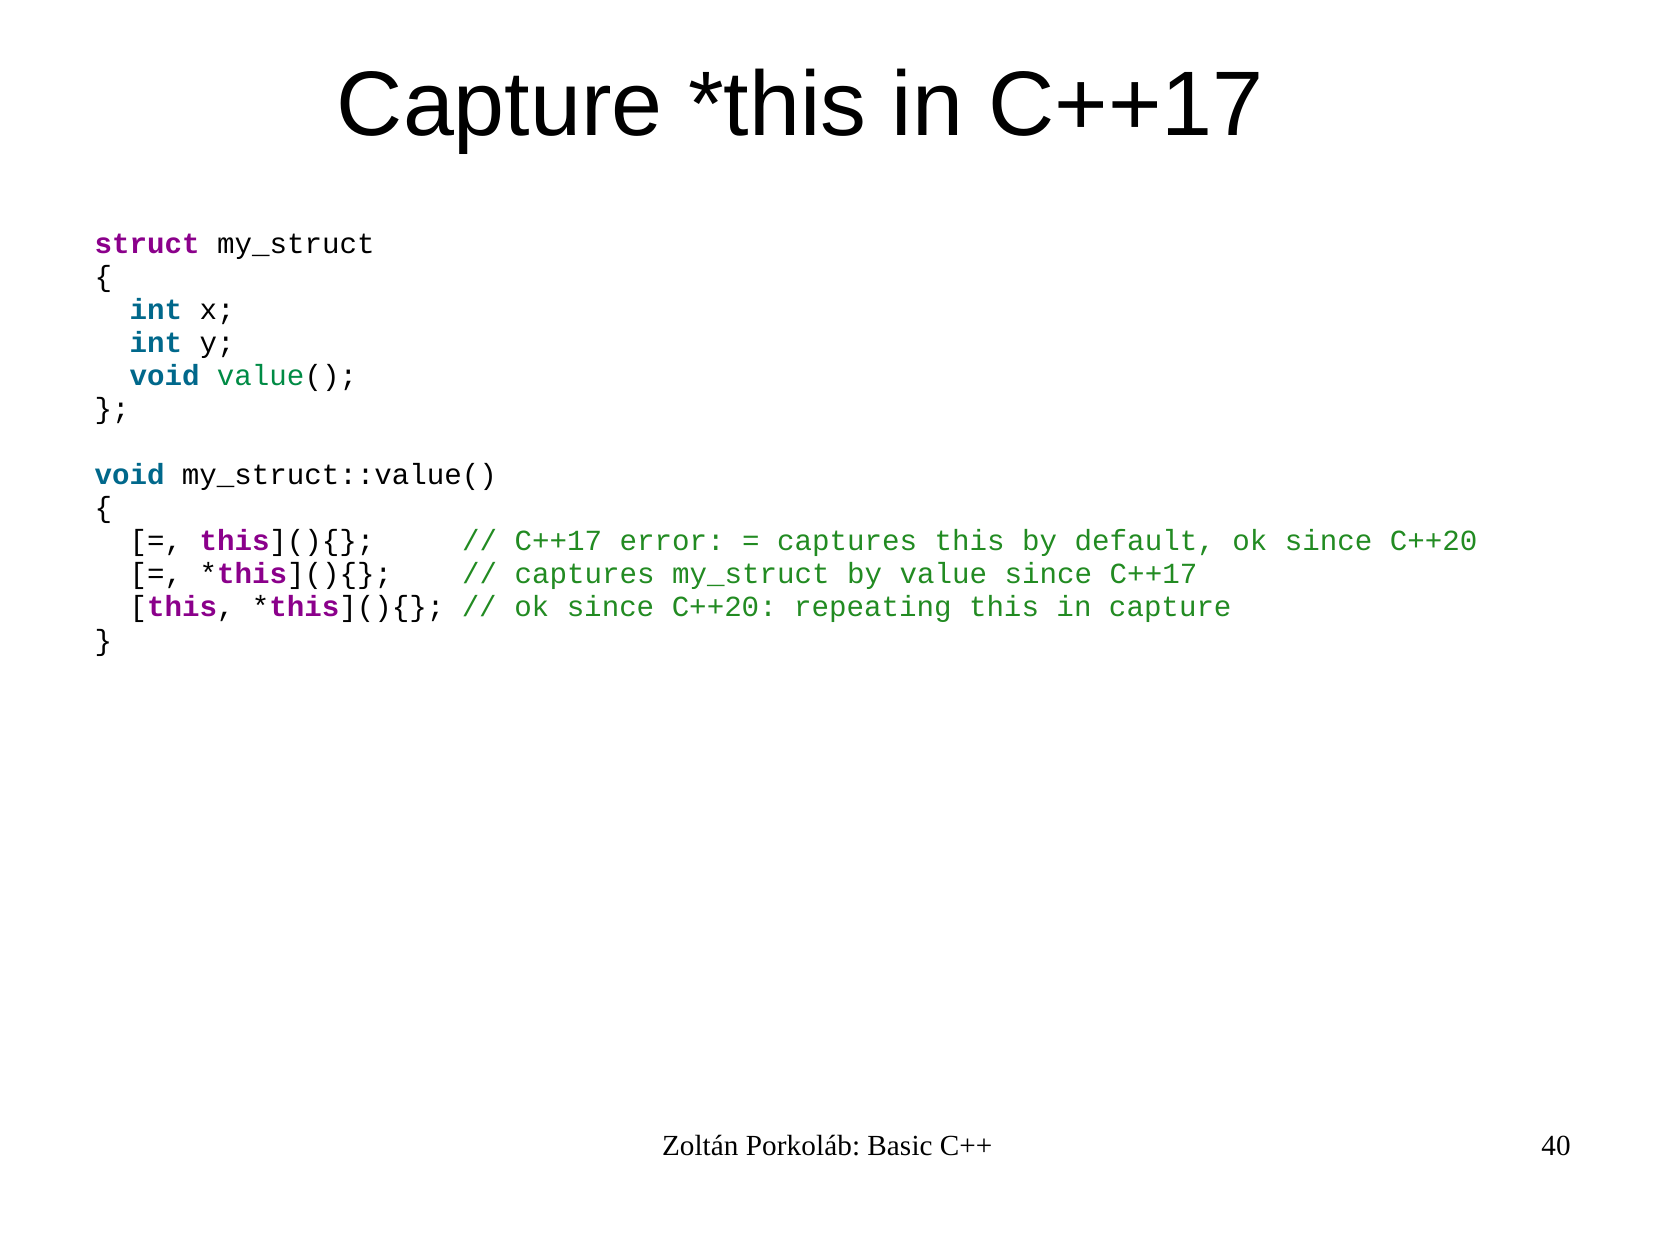

# Capture *this in C++17
struct my_struct
{
 int x;
 int y;
 void value();
};
void my_struct::value()
{
 [=, this](){}; // C++17 error: = captures this by default, ok since C++20
 [=, *this](){}; // captures my_struct by value since C++17
 [this, *this](){}; // ok since C++20: repeating this in capture
}
Zoltán Porkoláb: Basic C++
40